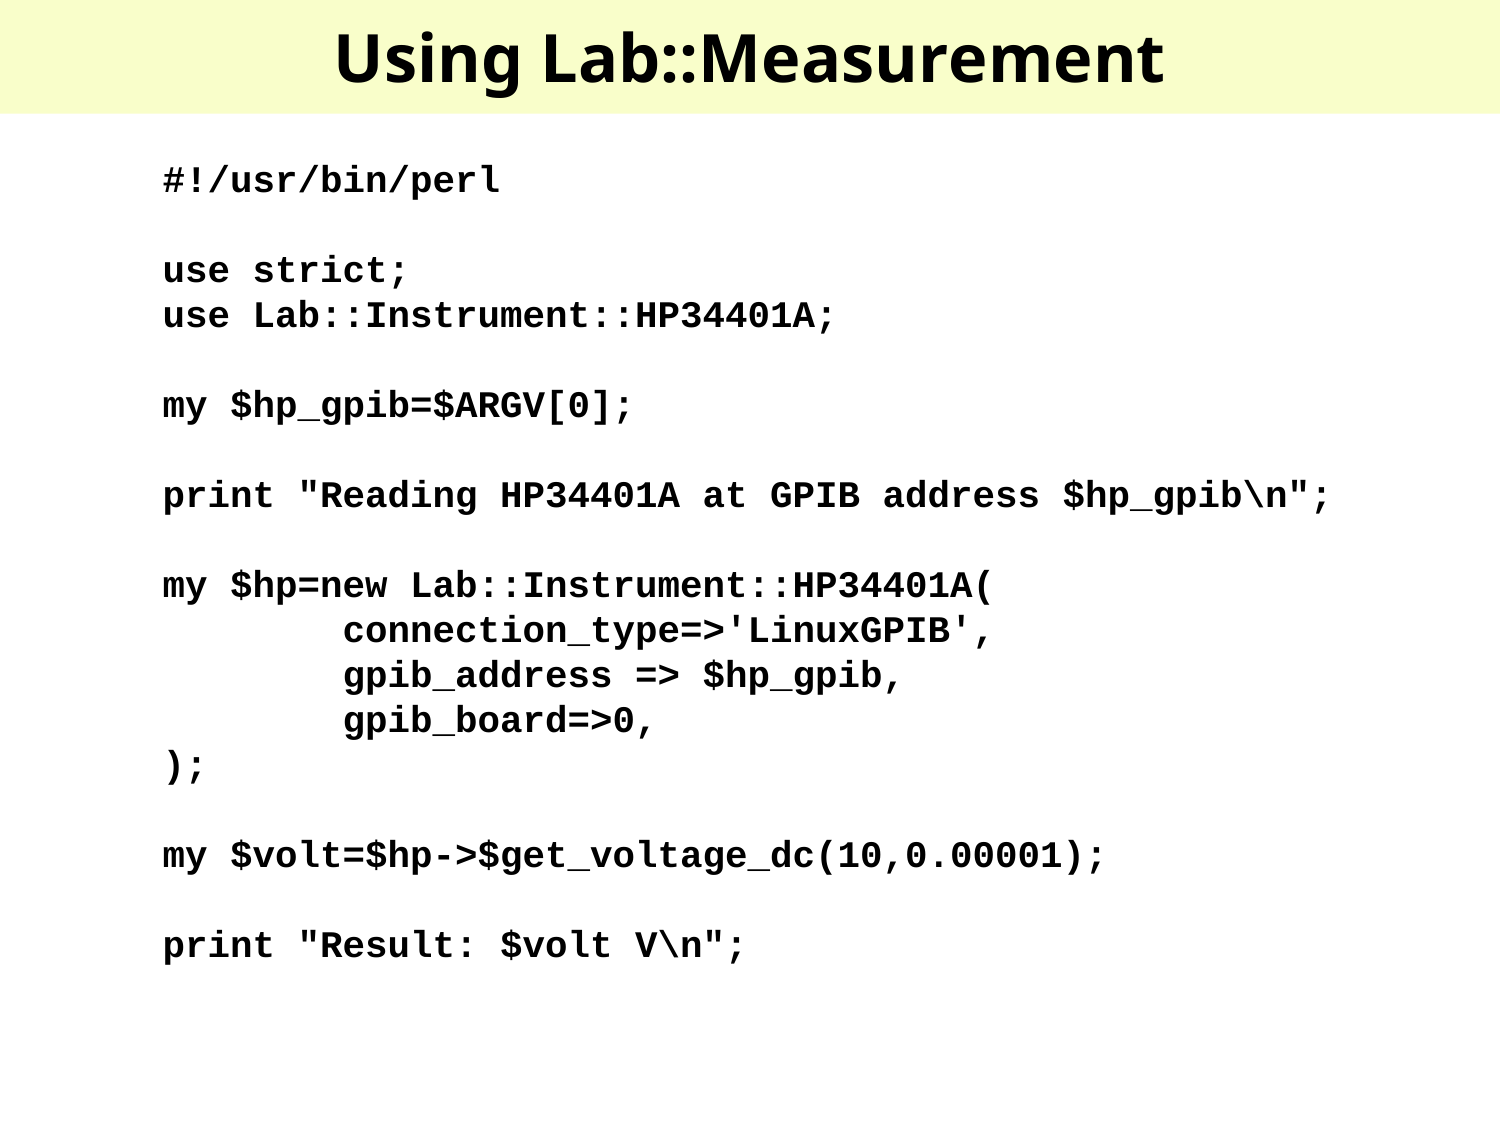

# Using Lab::Measurement
#!/usr/bin/perl
use strict;
use Lab::Instrument::HP34401A;
my $hp_gpib=$ARGV[0];
print "Reading HP34401A at GPIB address $hp_gpib\n";
my $hp=new Lab::Instrument::HP34401A(
 connection_type=>'LinuxGPIB',
 gpib_address => $hp_gpib,
 gpib_board=>0,
);
my $volt=$hp->$get_voltage_dc(10,0.00001);
print "Result: $volt V\n";